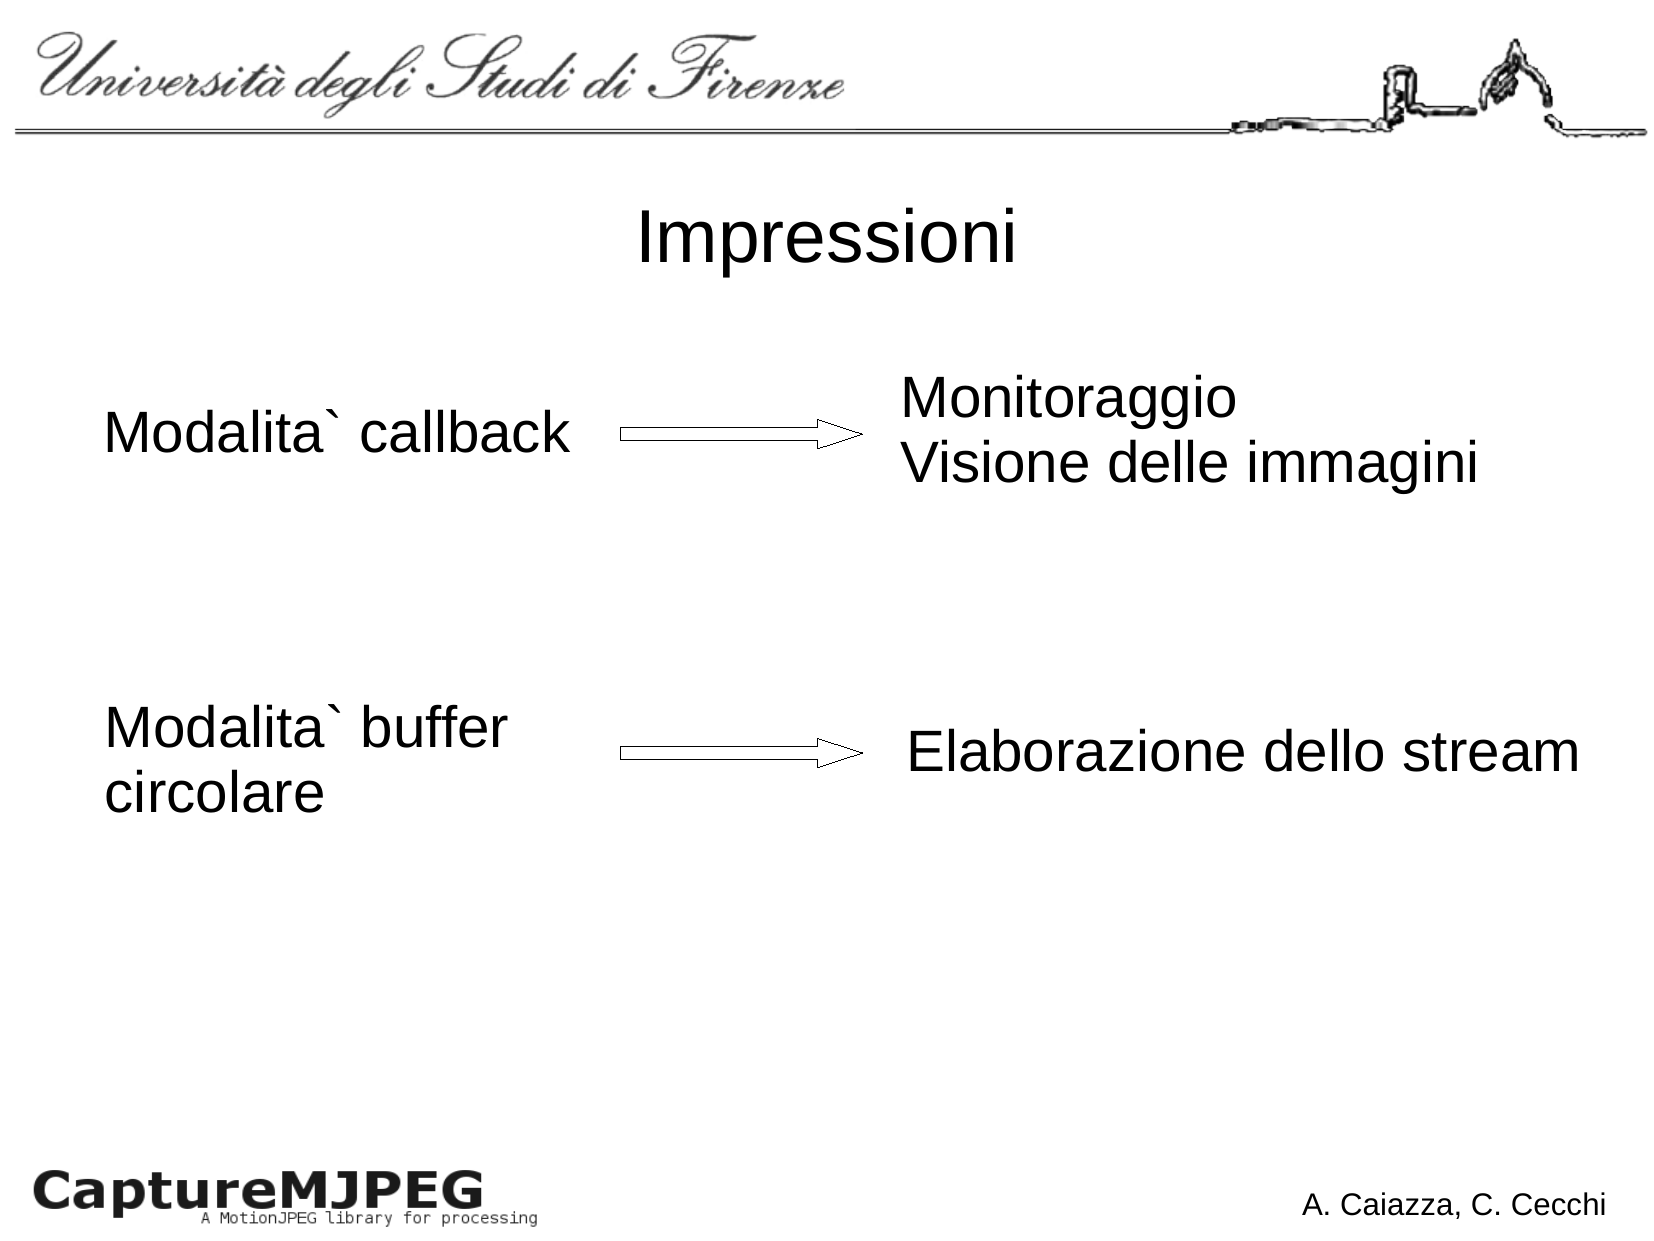

# Impressioni
Monitoraggio
Visione delle immagini
Modalita` callback
Modalita` buffer
circolare
Elaborazione dello stream